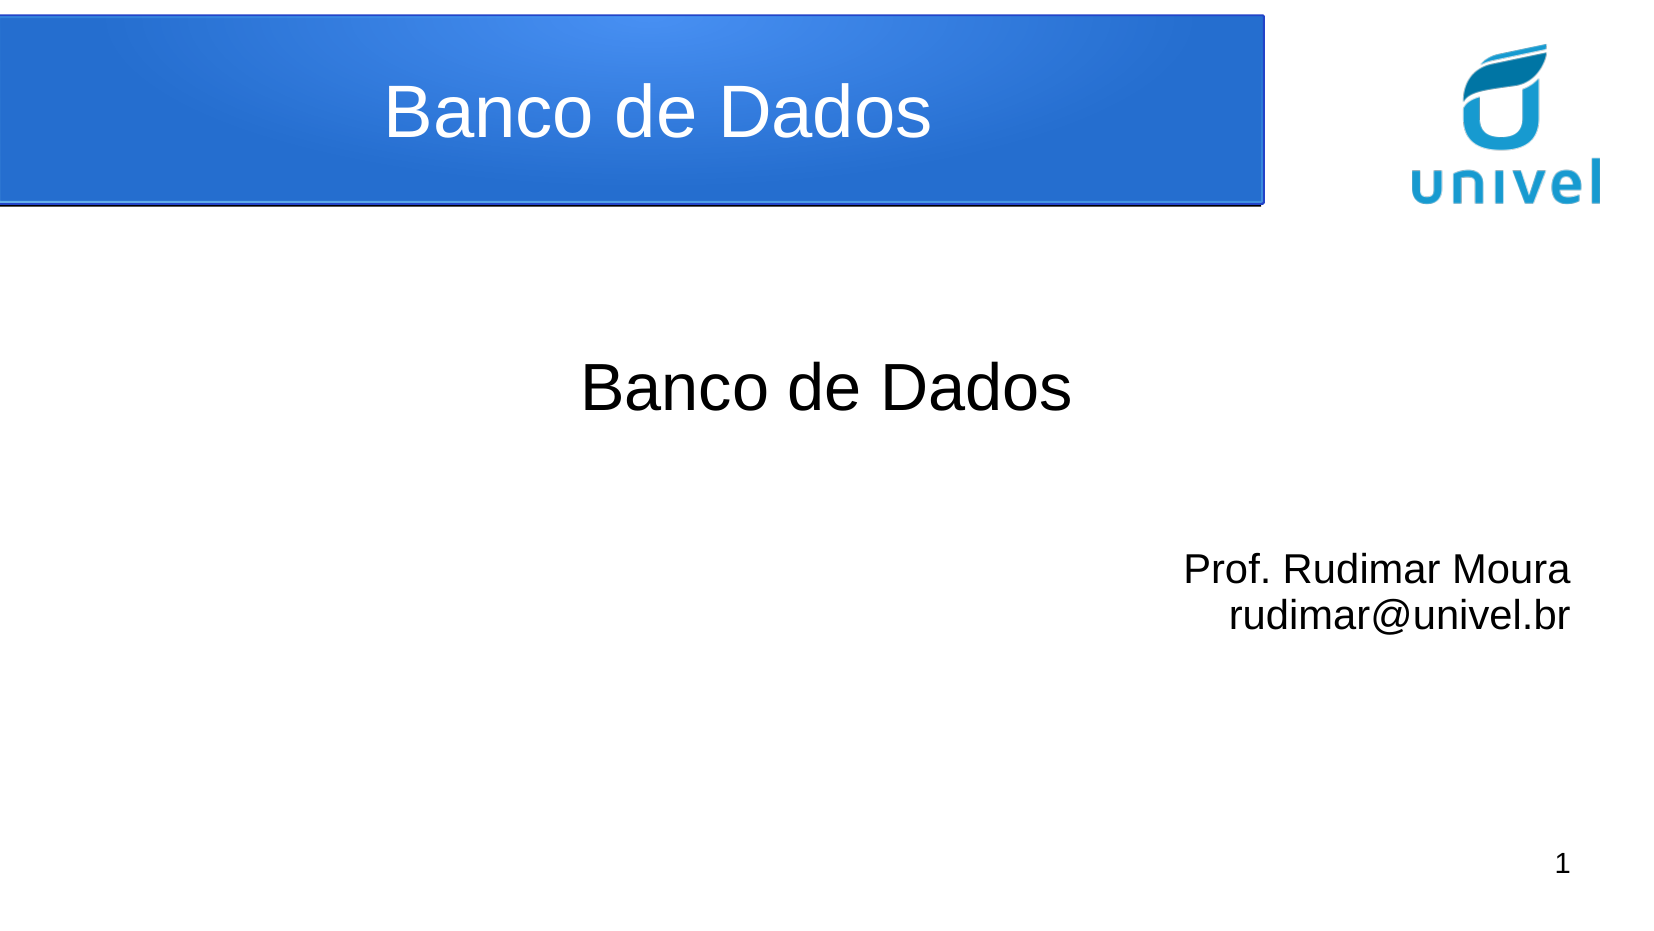

# Banco de Dados
Banco de Dados
Prof. Rudimar Moura
rudimar@univel.br
1